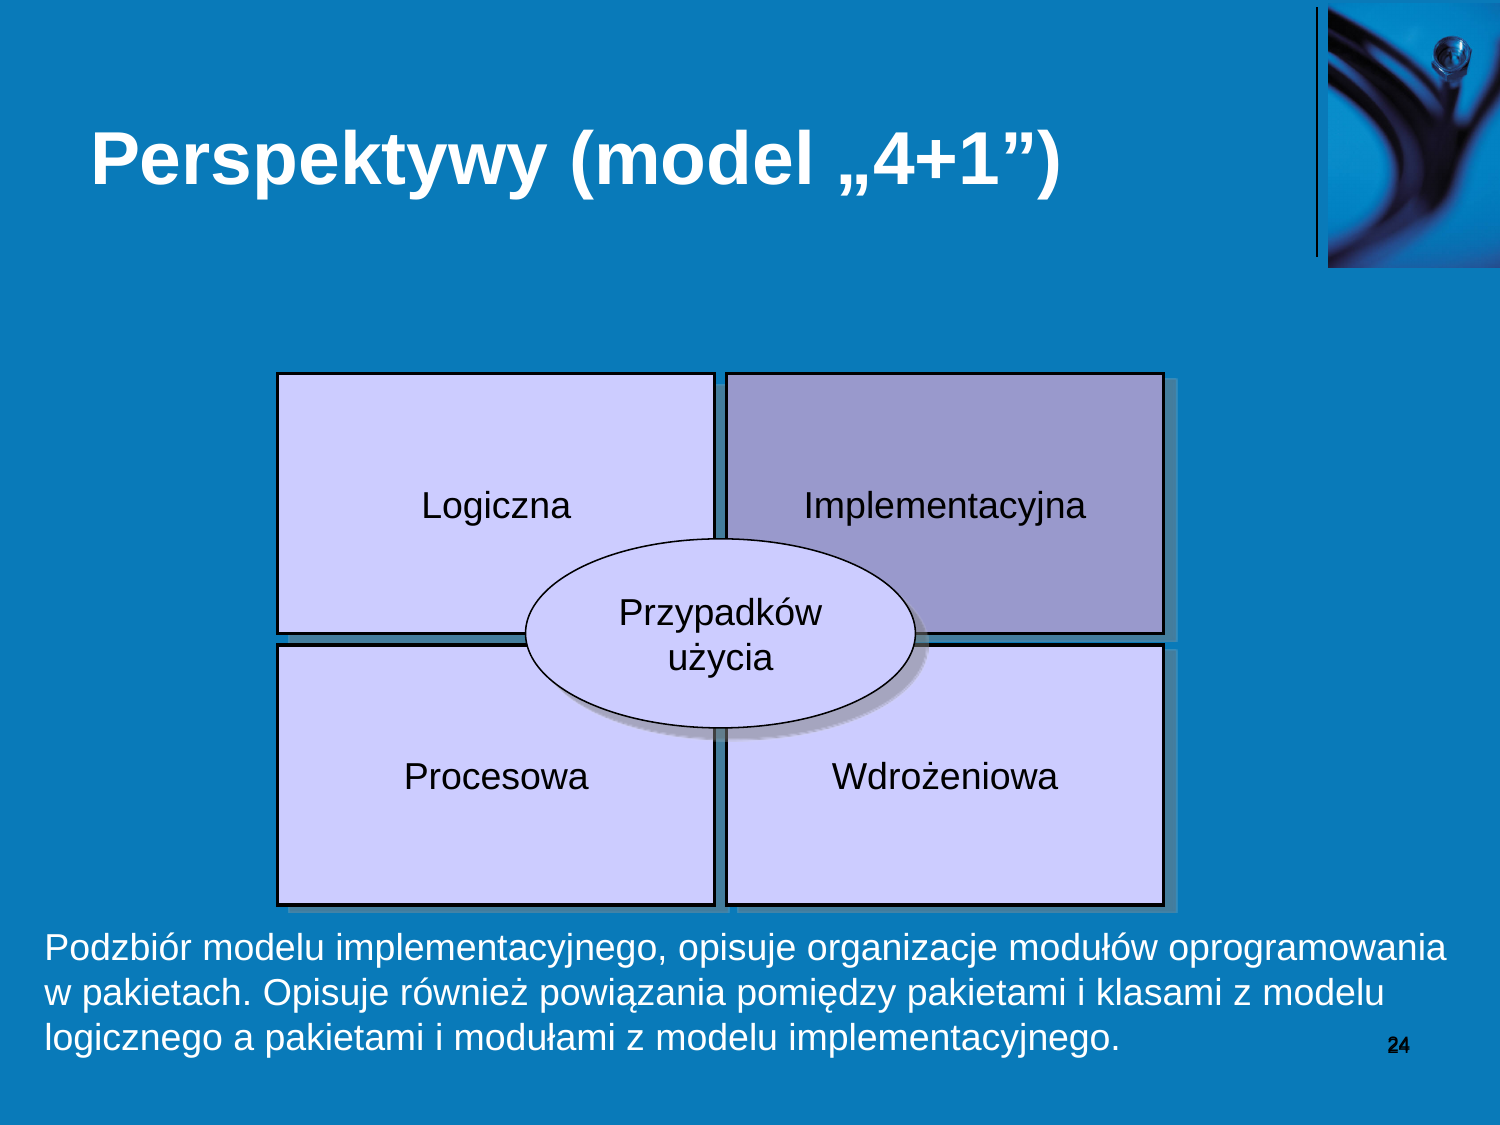

# Perspektywy (model „4+1”)
Logiczna
Implementacyjna
Przypadków
użycia
Procesowa
Wdrożeniowa
Podzbiór modelu implementacyjnego, opisuje organizacje modułów oprogramowania w pakietach. Opisuje również powiązania pomiędzy pakietami i klasami z modelu logicznego a pakietami i modułami z modelu implementacyjnego.
24